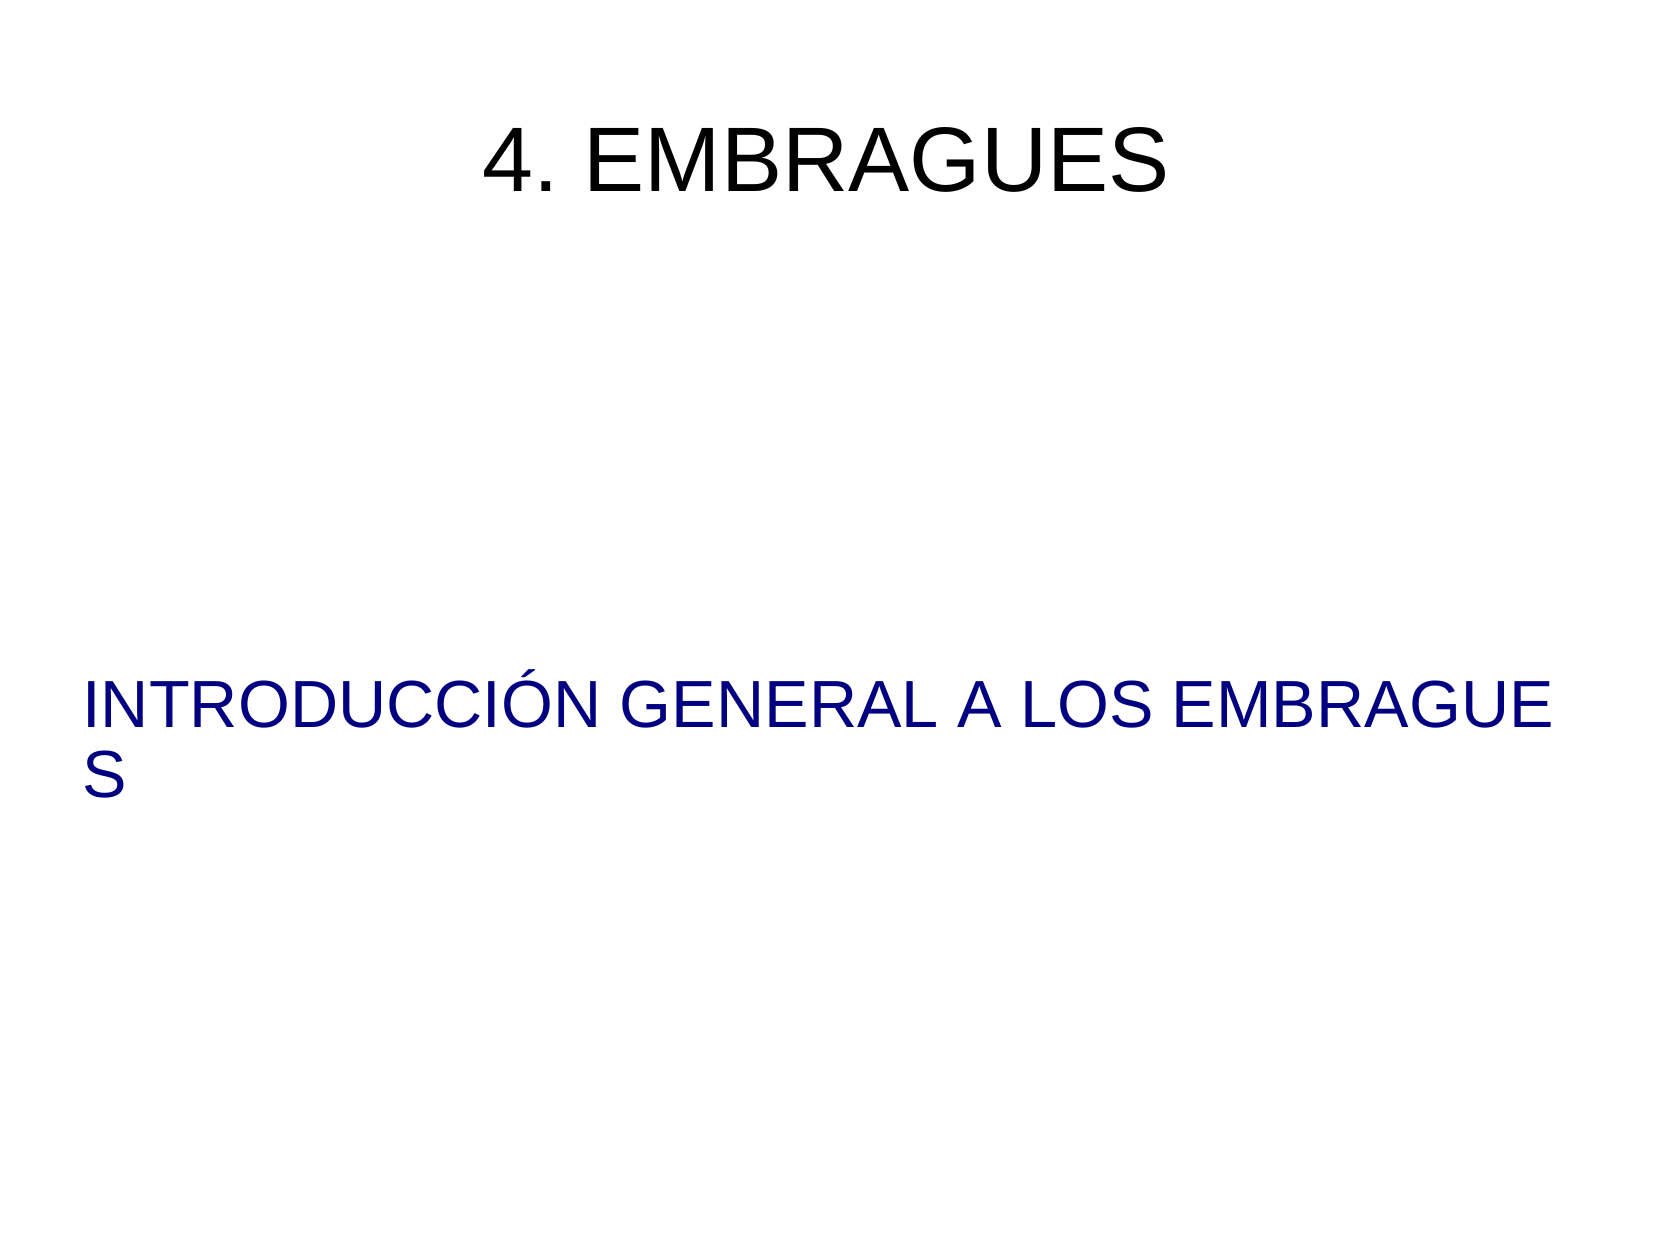

# 4. EMBRAGUES
INTRODUCCIÓN GENERAL A LOS EMBRAGUES